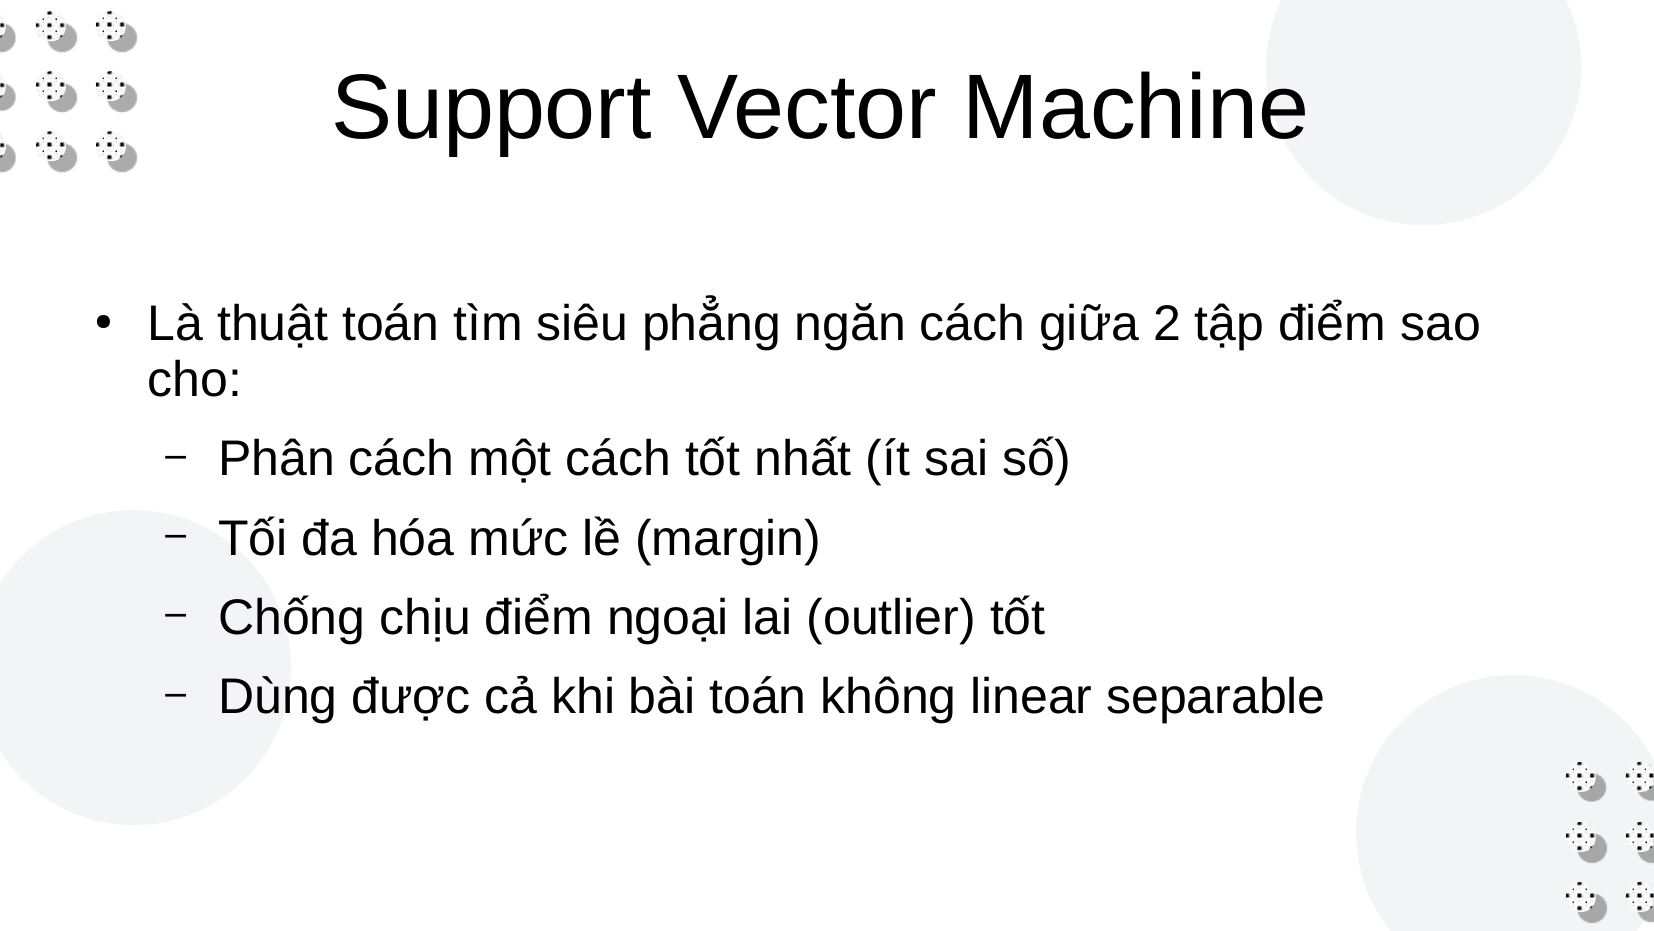

# Support Vector Machine
Là thuật toán tìm siêu phẳng ngăn cách giữa 2 tập điểm sao cho:
Phân cách một cách tốt nhất (ít sai số)
Tối đa hóa mức lề (margin)
Chống chịu điểm ngoại lai (outlier) tốt
Dùng được cả khi bài toán không linear separable